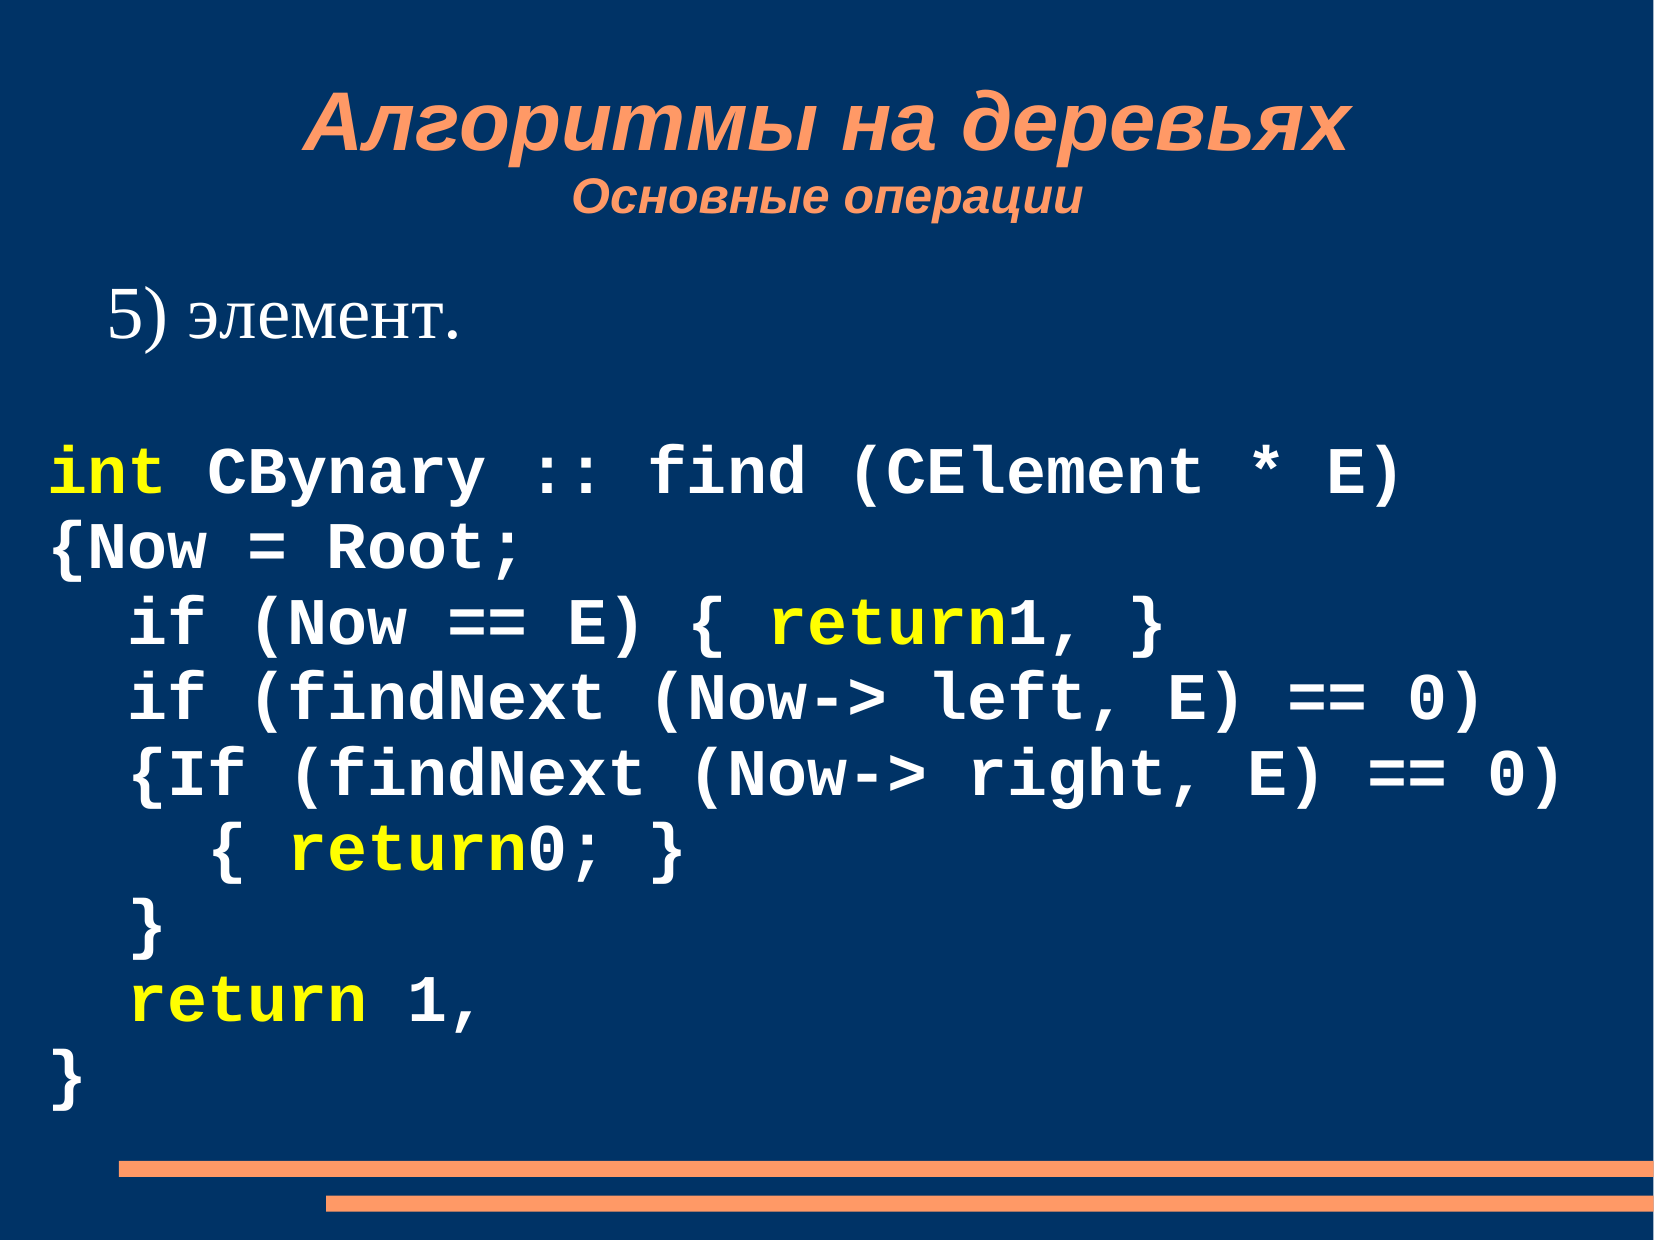

# Алгоритмы на деревьях Основные операции
5) элемент.
int CBynary :: find (CElement * E)
{Now = Root;
 if (Now == E) { return1, }
 if (findNext (Now-> left, E) == 0)
 {If (findNext (Now-> right, E) == 0)
 { return0; }
 }
 return 1,
}